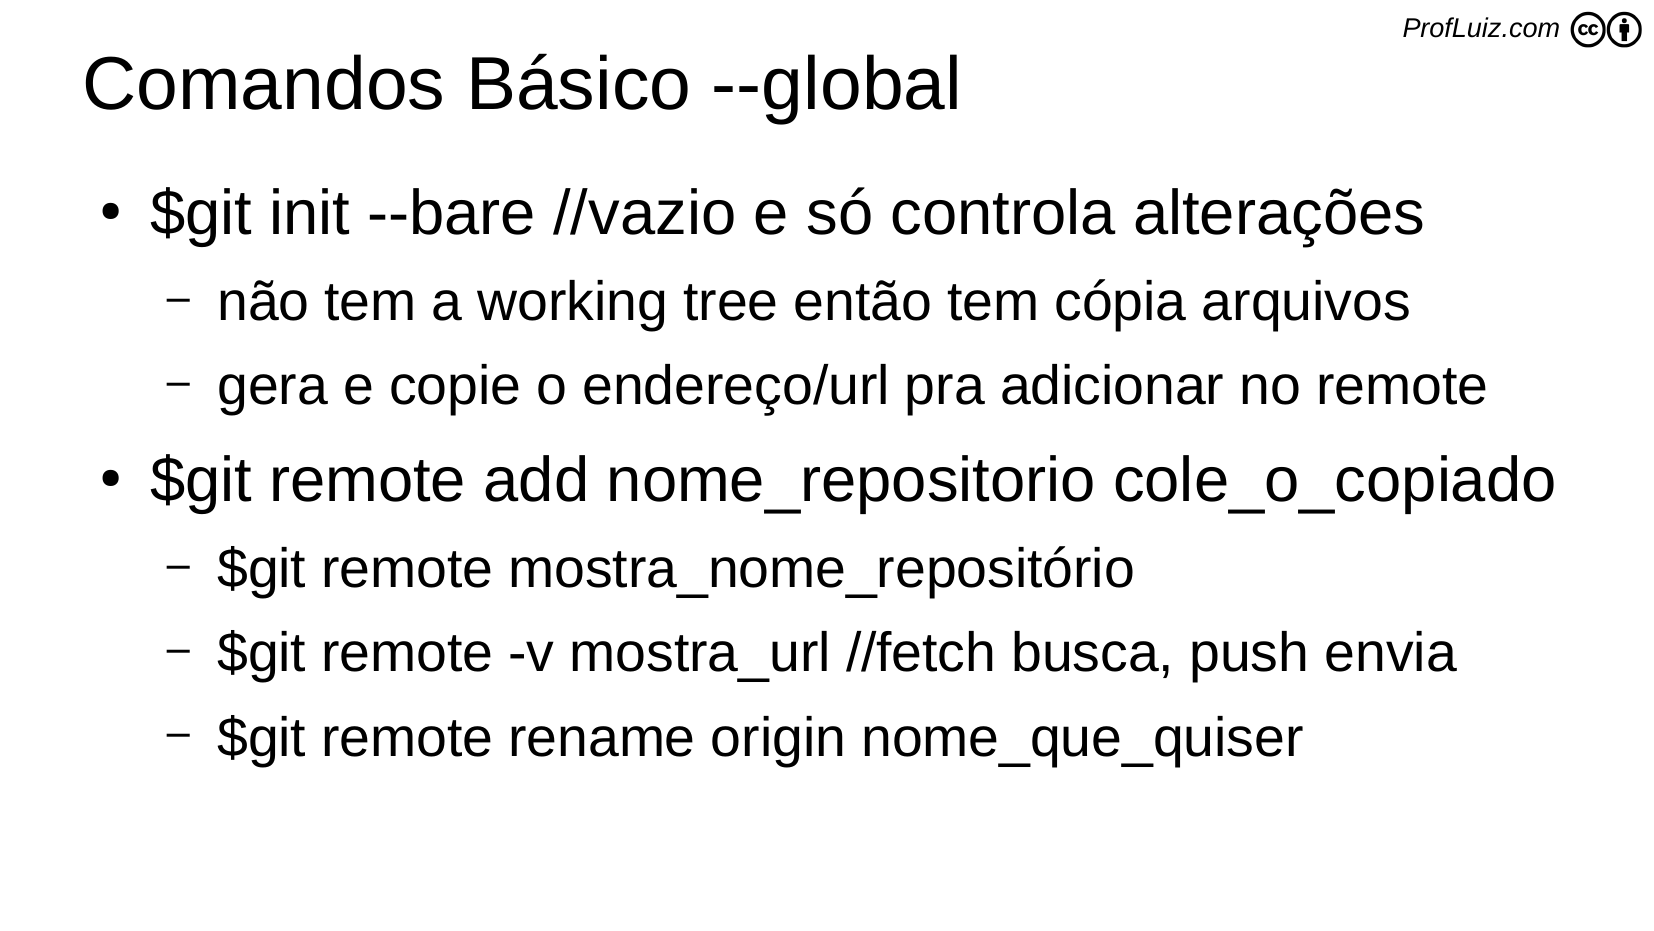

# Comandos Básico --global
$git init --bare //vazio e só controla alterações
não tem a working tree então tem cópia arquivos
gera e copie o endereço/url pra adicionar no remote
$git remote add nome_repositorio cole_o_copiado
$git remote mostra_nome_repositório
$git remote -v mostra_url //fetch busca, push envia
$git remote rename origin nome_que_quiser